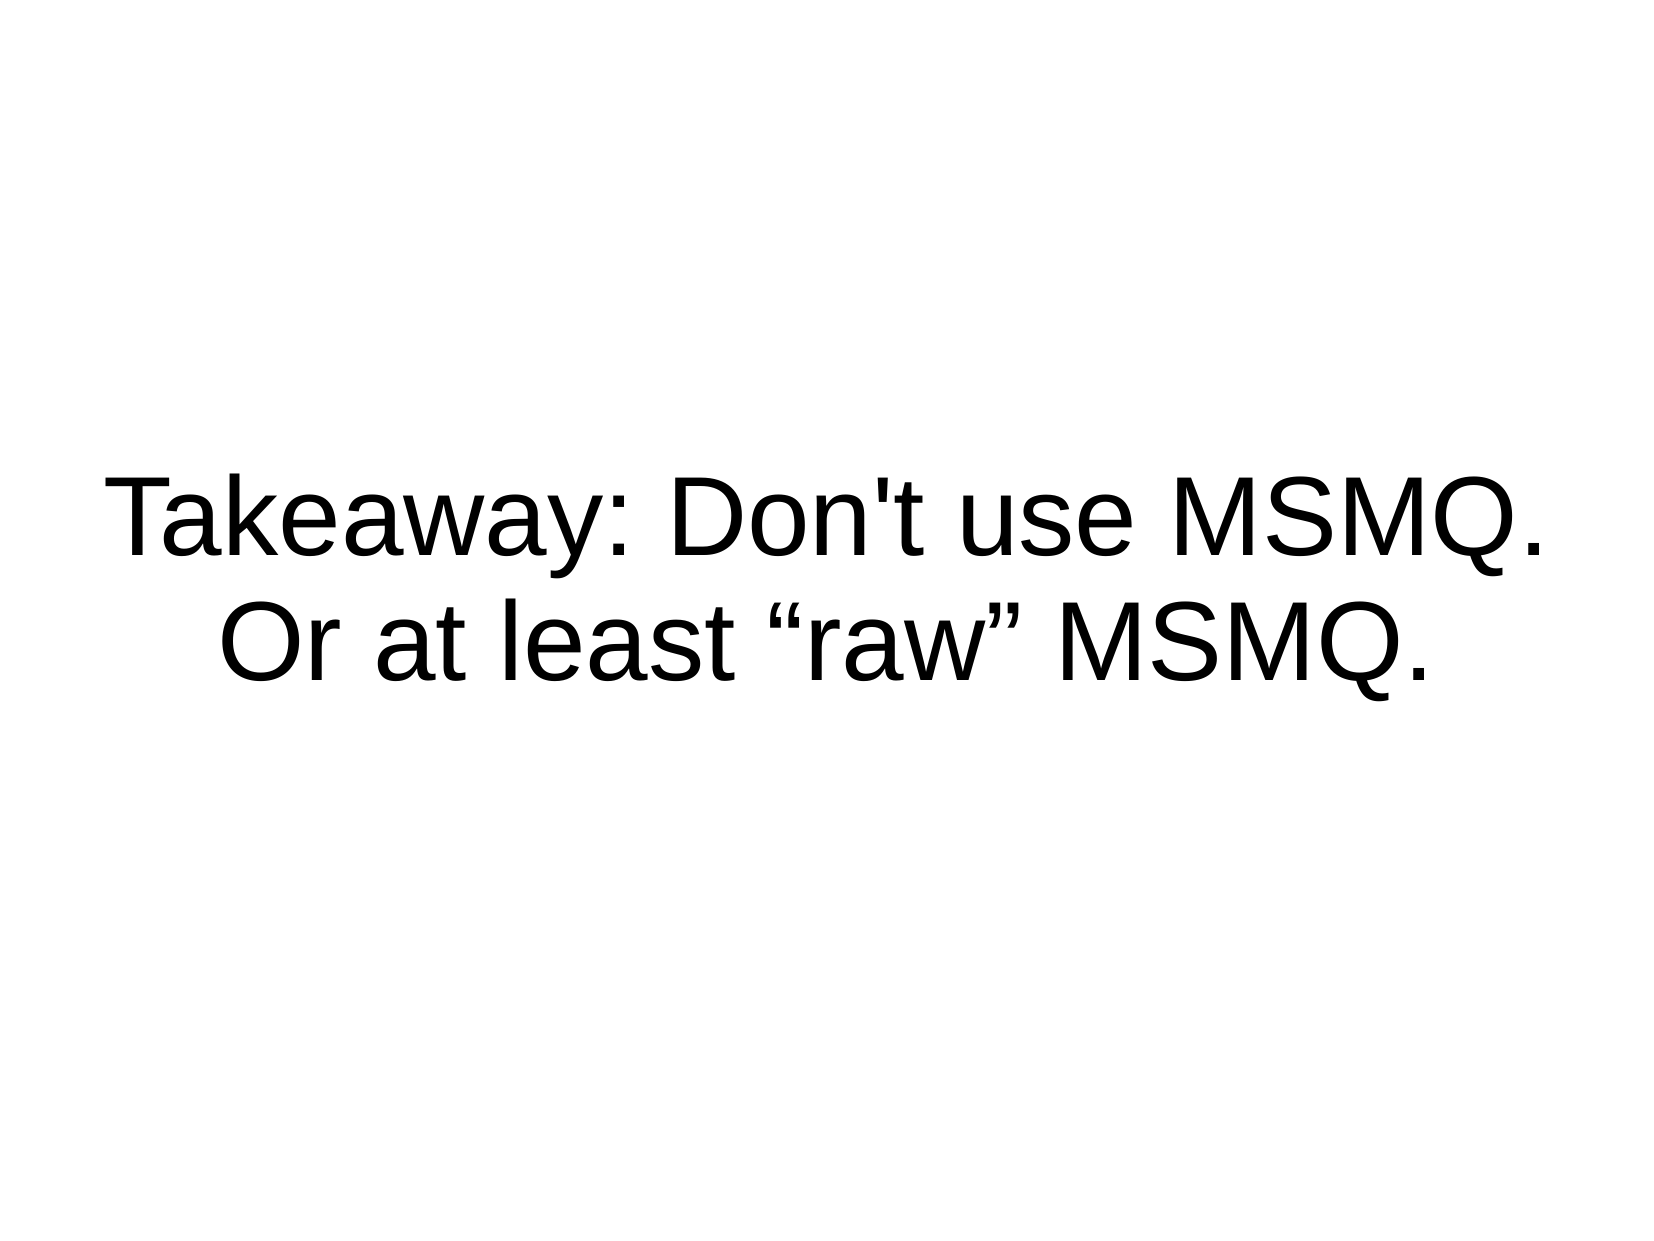

# Takeaway: Don't use MSMQ. Or at least “raw” MSMQ.